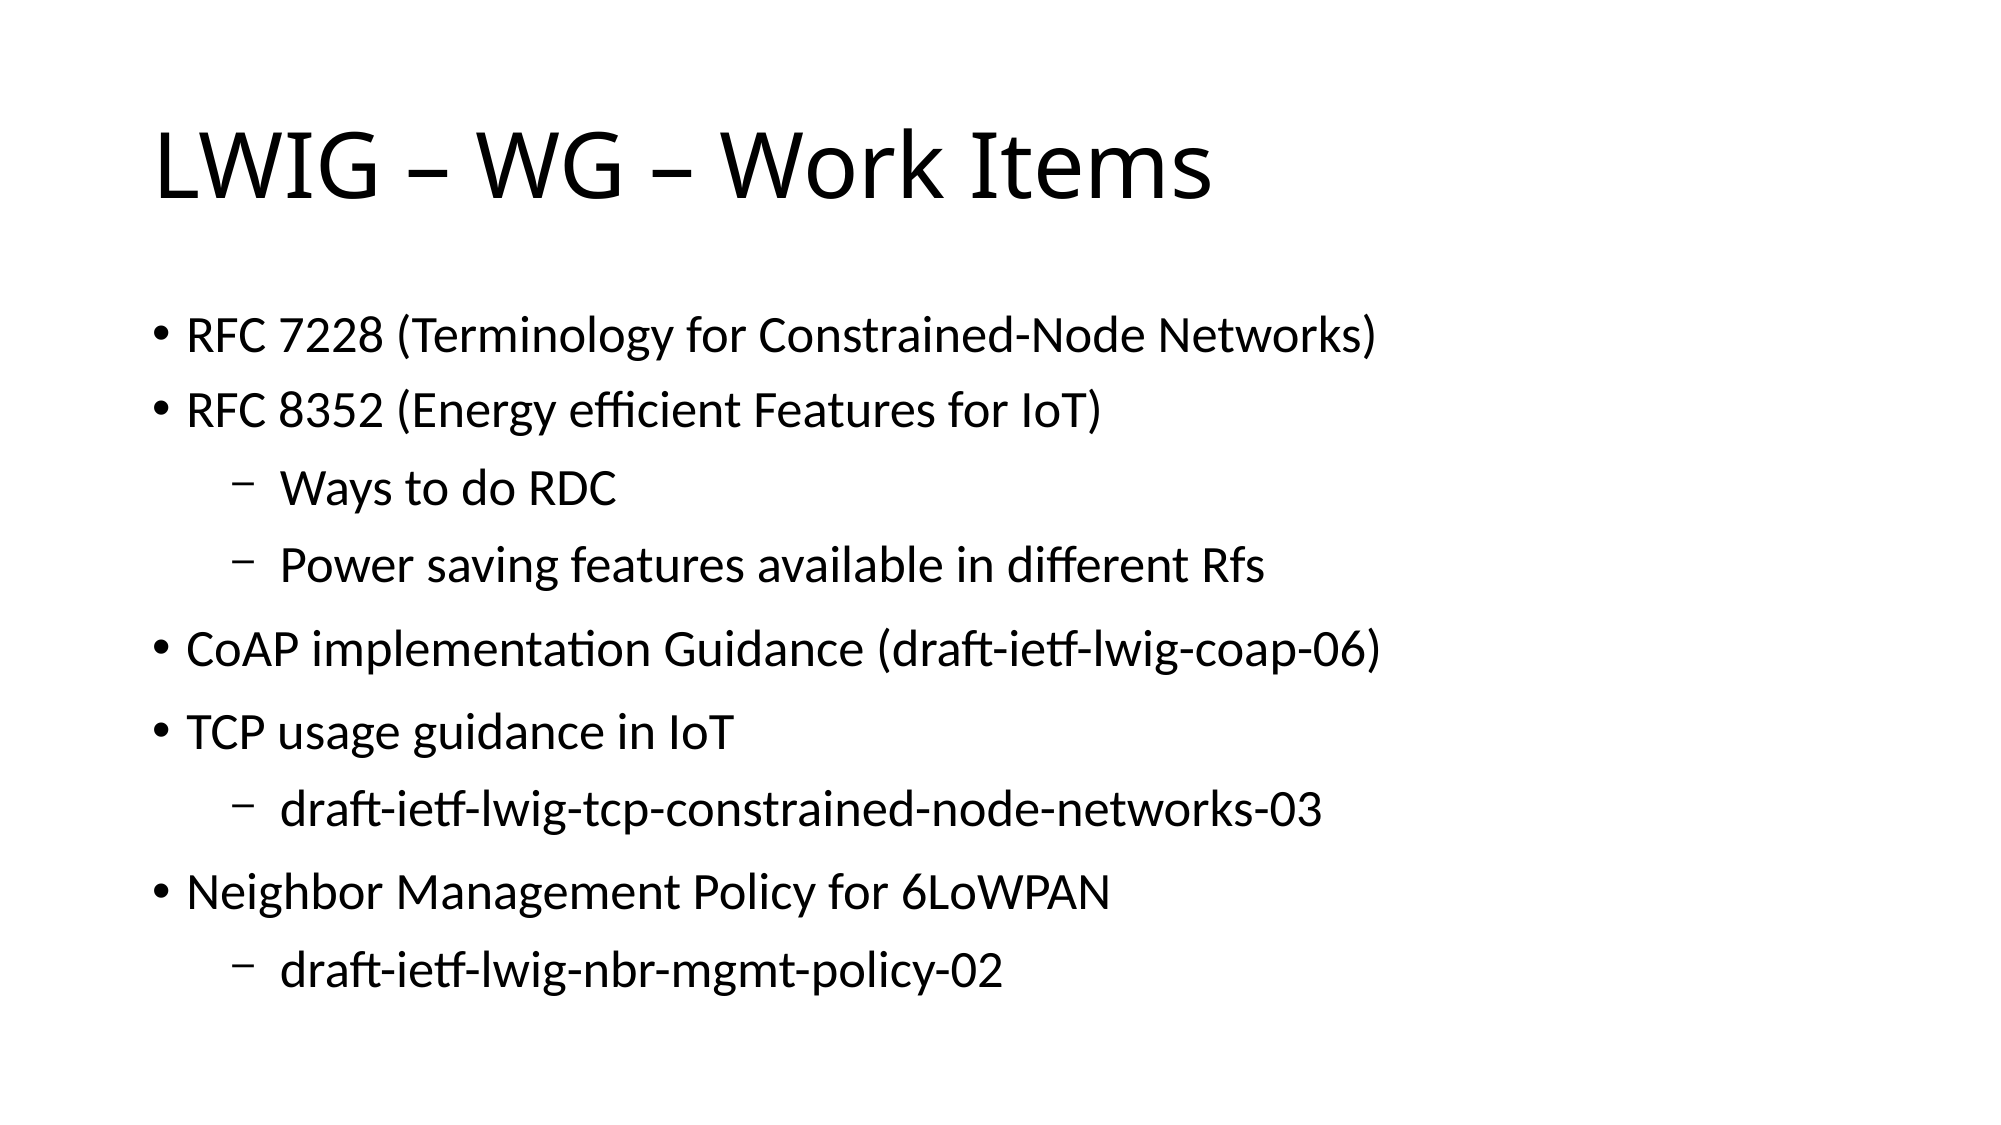

# LWIG – WG – Work Items
RFC 7228 (Terminology for Constrained-Node Networks)
RFC 8352 (Energy efficient Features for IoT)
Ways to do RDC
Power saving features available in different Rfs
CoAP implementation Guidance (draft-ietf-lwig-coap-06)
TCP usage guidance in IoT
draft-ietf-lwig-tcp-constrained-node-networks-03
Neighbor Management Policy for 6LoWPAN
draft-ietf-lwig-nbr-mgmt-policy-02